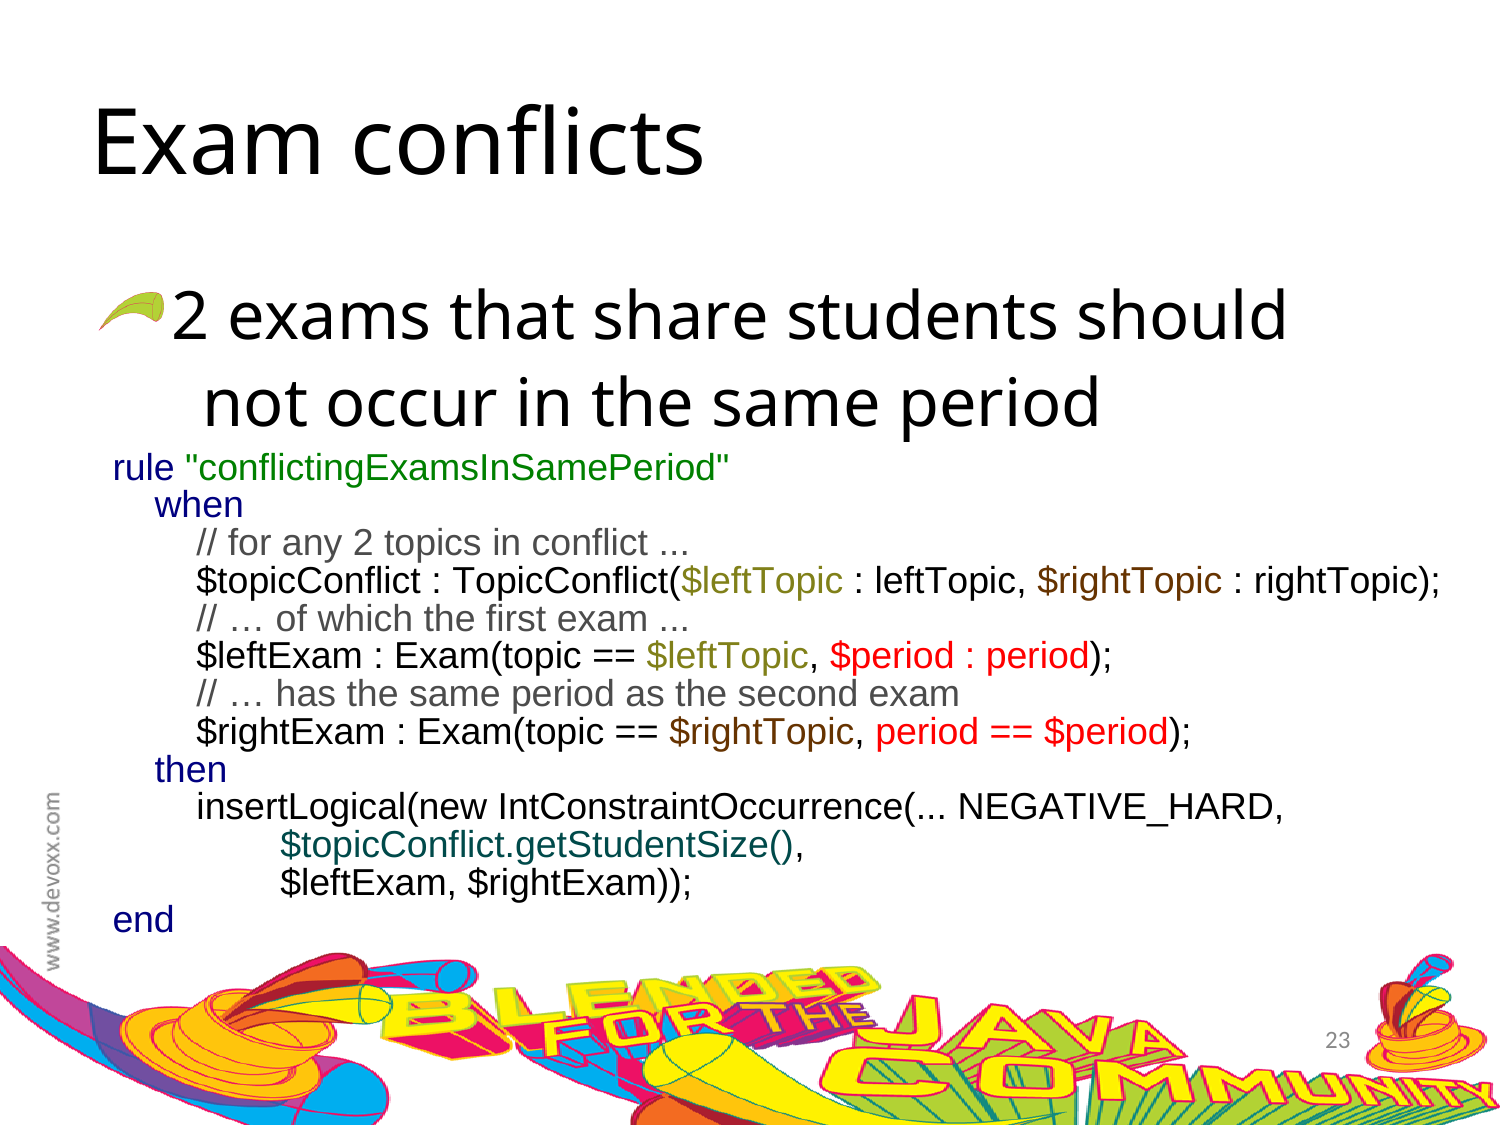

# Exam conflicts
2 exams that share students should not occur in the same period
rule "conflictingExamsInSamePeriod"
 when
 // for any 2 topics in conflict ...
 $topicConflict : TopicConflict($leftTopic : leftTopic, $rightTopic : rightTopic);
 // … of which the first exam ...
 $leftExam : Exam(topic == $leftTopic, $period : period);
 // … has the same period as the second exam
 $rightExam : Exam(topic == $rightTopic, period == $period);
 then
 insertLogical(new IntConstraintOccurrence(... NEGATIVE_HARD,
 $topicConflict.getStudentSize(),
 $leftExam, $rightExam));
end
23